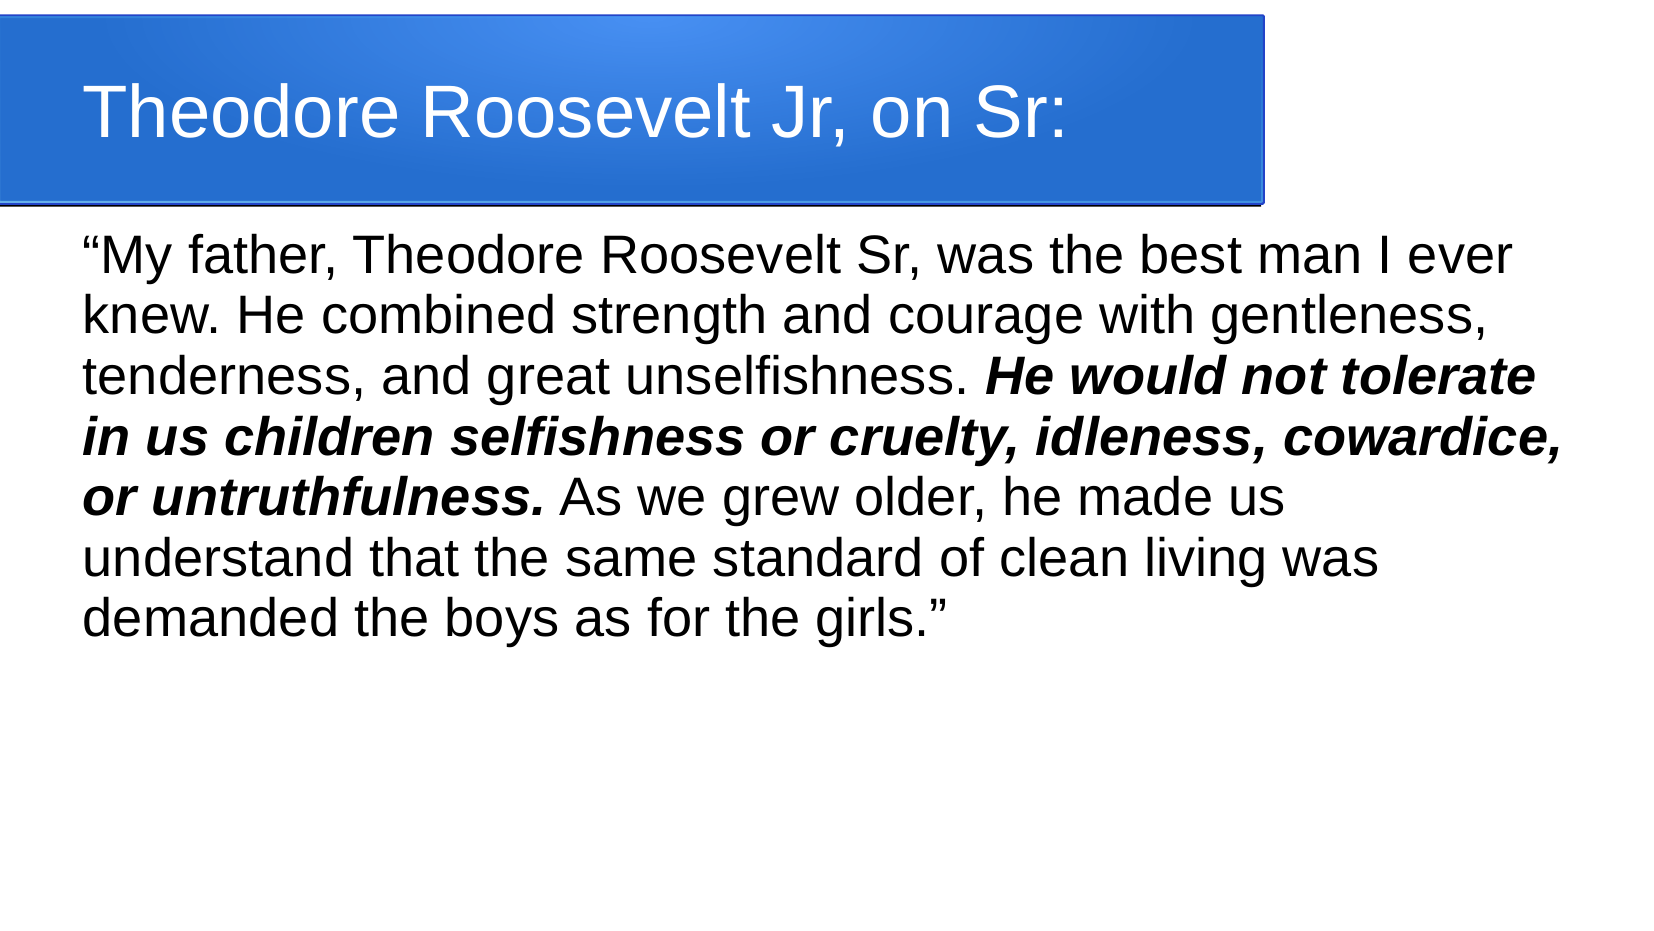

# Theodore Roosevelt Jr, on Sr:
“My father, Theodore Roosevelt Sr, was the best man I ever knew. He combined strength and courage with gentleness, tenderness, and great unselfishness. He would not tolerate in us children selfishness or cruelty, idleness, cowardice, or untruthfulness. As we grew older, he made us understand that the same standard of clean living was demanded the boys as for the girls.”